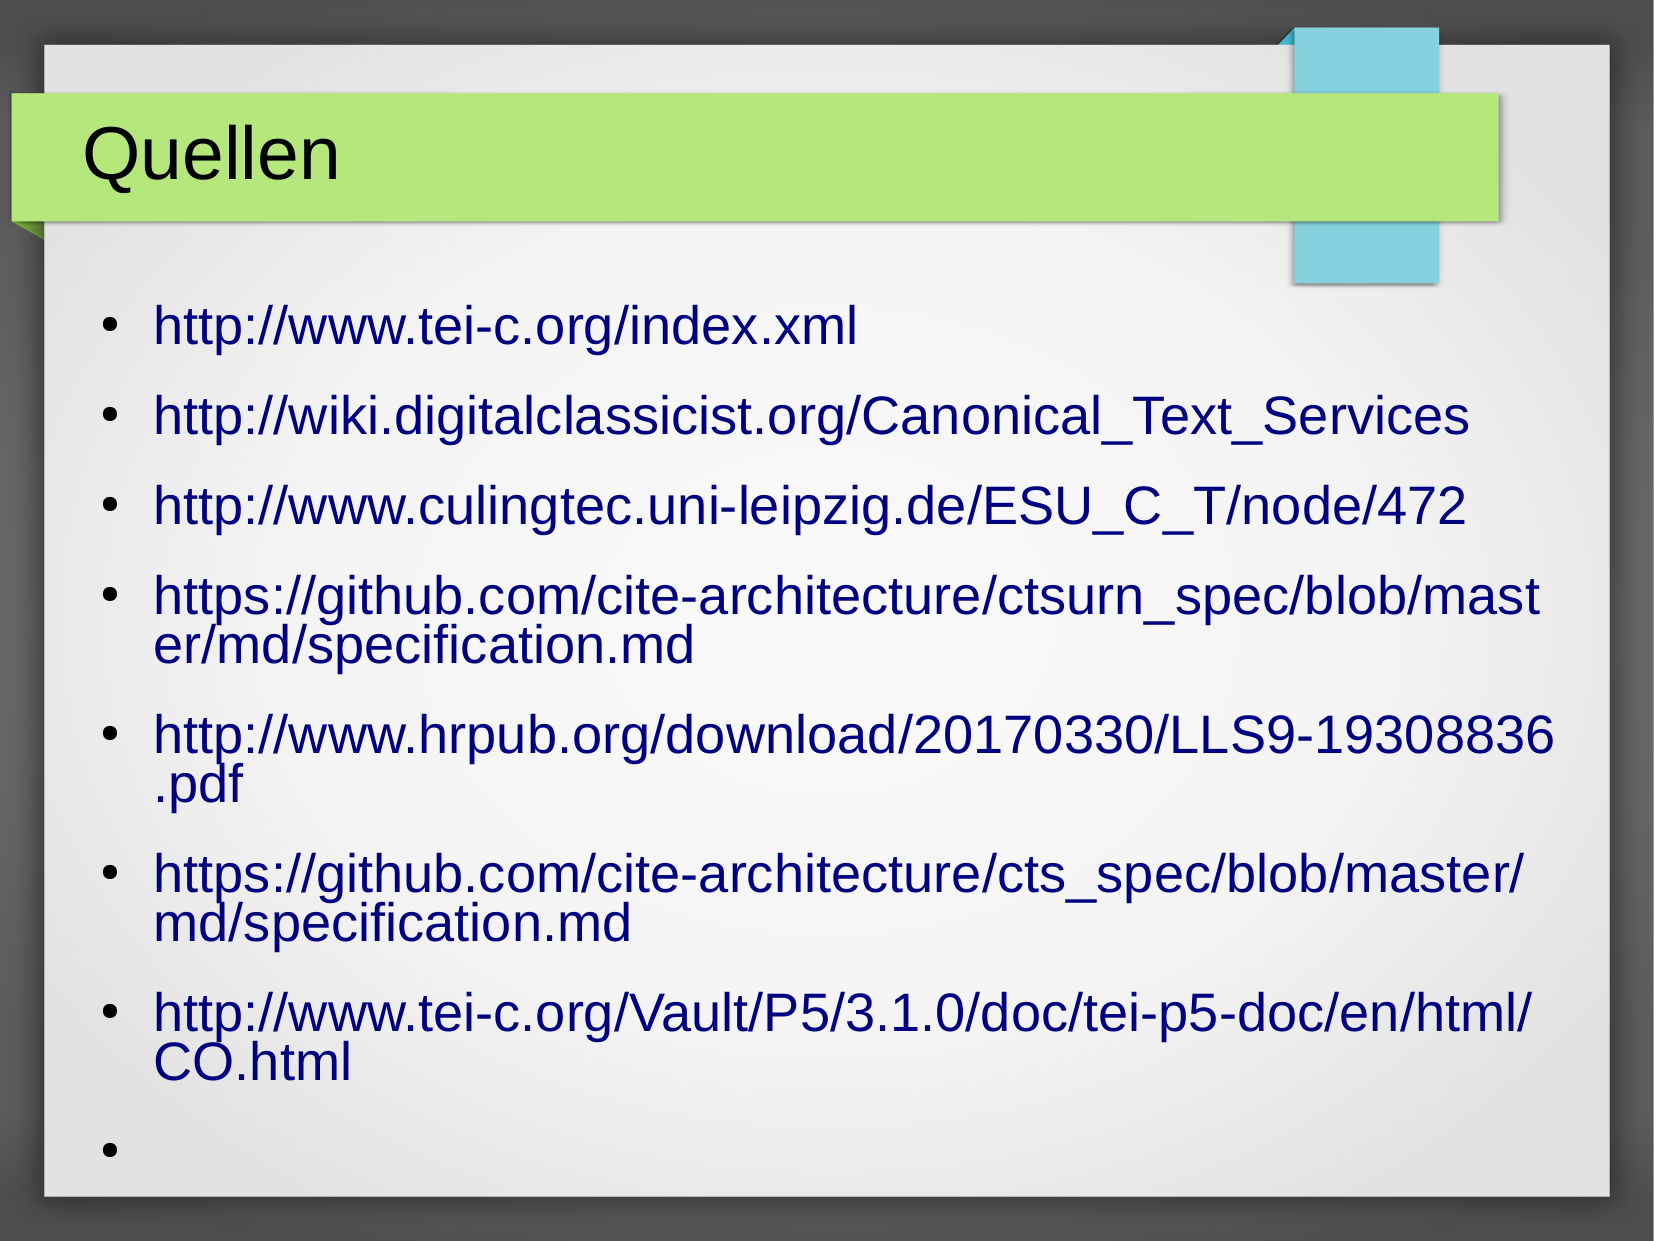

# Quellen
http://www.tei-c.org/index.xml
http://wiki.digitalclassicist.org/Canonical_Text_Services
http://www.culingtec.uni-leipzig.de/ESU_C_T/node/472
https://github.com/cite-architecture/ctsurn_spec/blob/master/md/specification.md
http://www.hrpub.org/download/20170330/LLS9-19308836.pdf
https://github.com/cite-architecture/cts_spec/blob/master/md/specification.md
http://www.tei-c.org/Vault/P5/3.1.0/doc/tei-p5-doc/en/html/CO.html